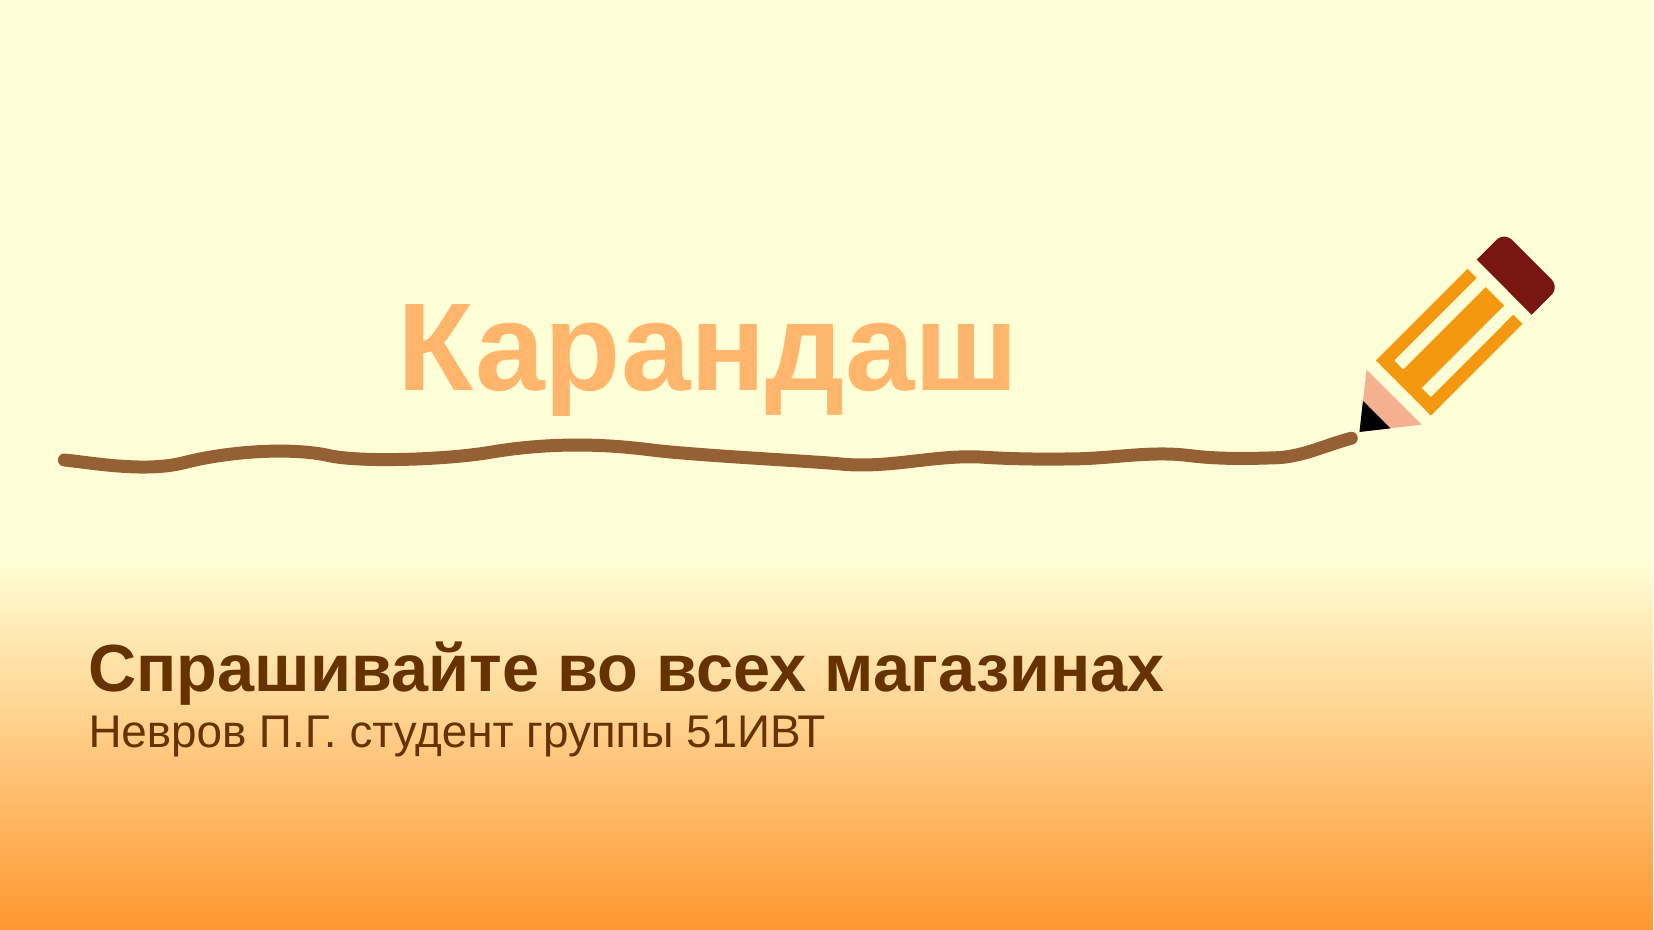

# Карандаш
Спрашивайте во всех магазинах
Невров П.Г. студент группы 51ИВТ